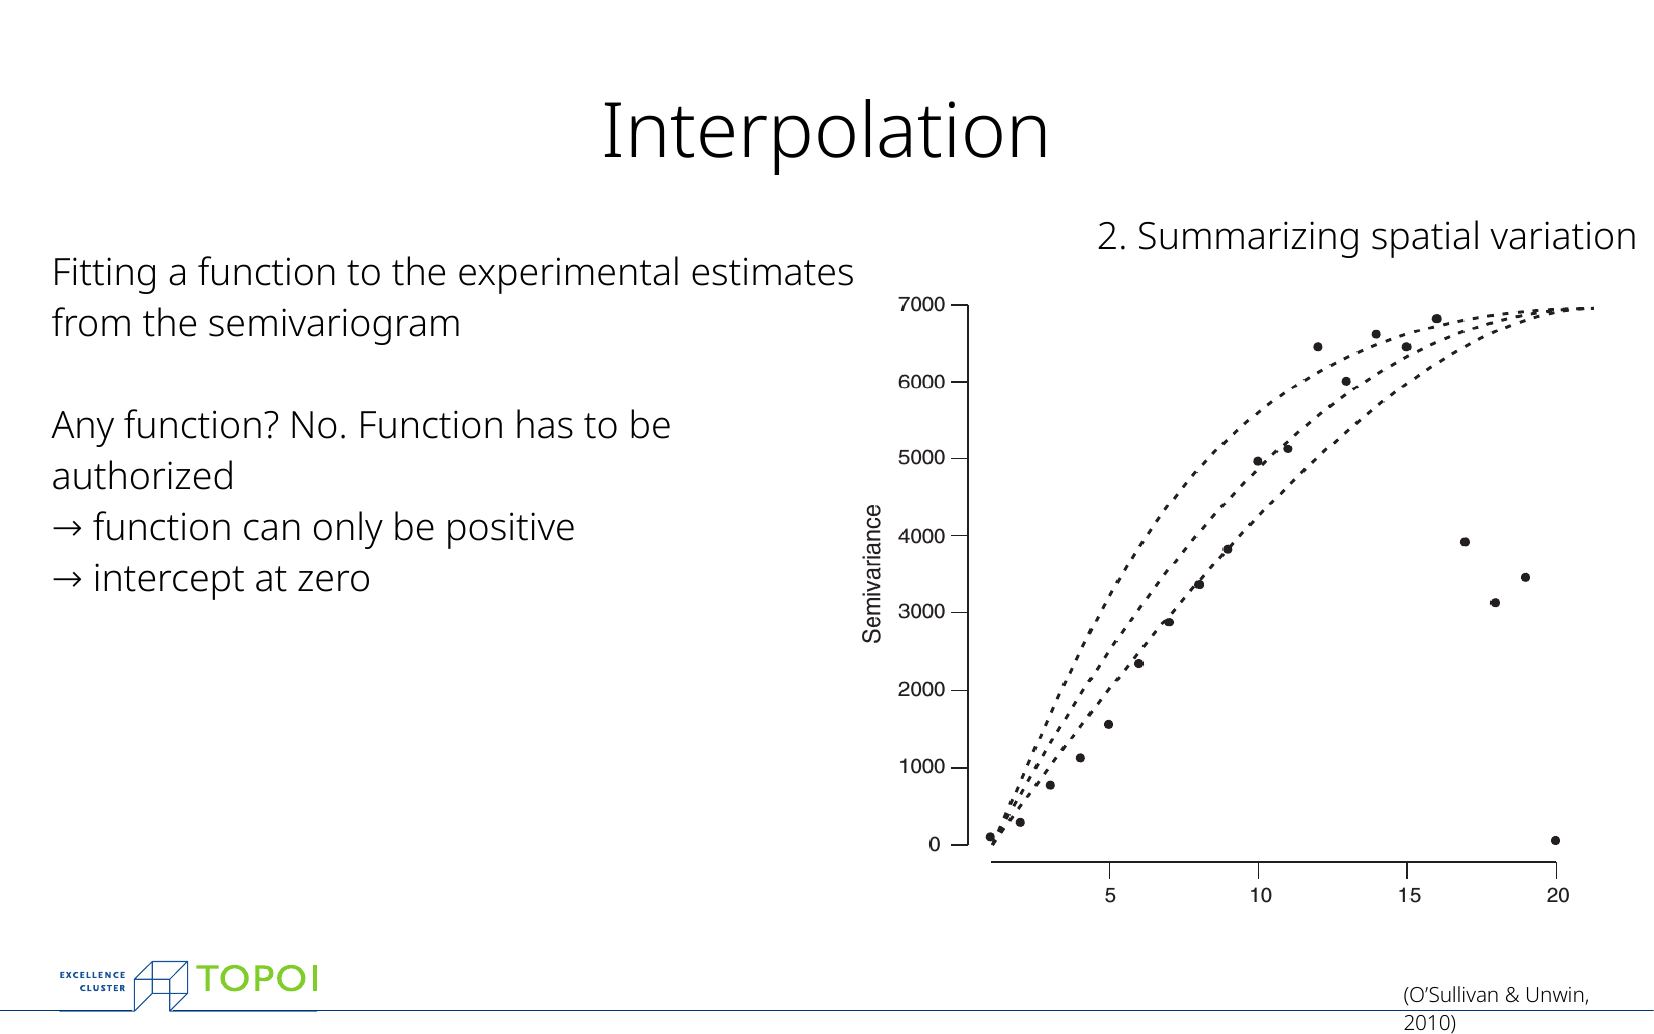

# Interpolation
2. Summarizing spatial variation
Fitting a function to the experimental estimates from the semivariogram
Any function? No. Function has to be authorized
→ function can only be positive
→ intercept at zero
(O’Sullivan & Unwin, 2010)